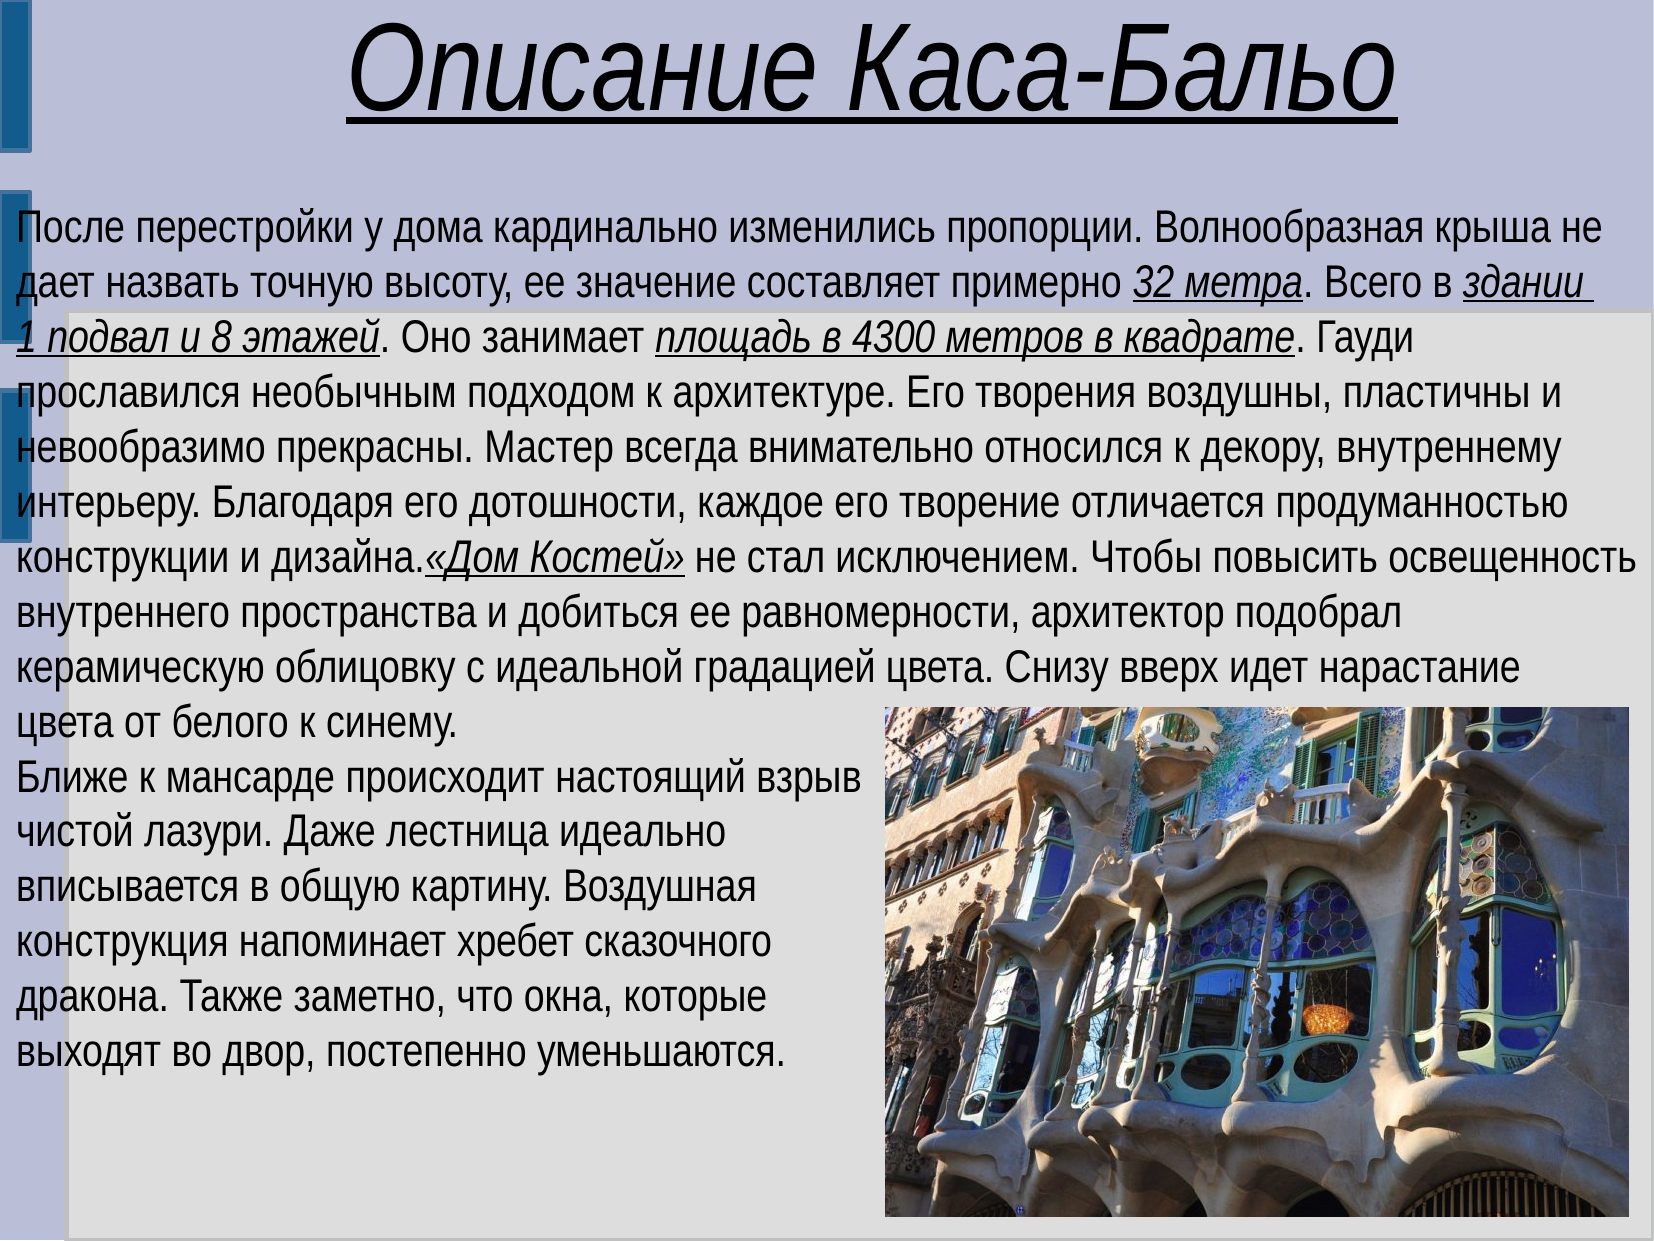

Описание Каса-Бальо
После перестройки у дома кардинально изменились пропорции. Волнообразная крыша не
дает назвать точную высоту, ее значение составляет примерно 32 метра. Всего в здании
1 подвал и 8 этажей. Оно занимает площадь в 4300 метров в квадрате. Гауди
прославился необычным подходом к архитектуре. Его творения воздушны, пластичны и
невообразимо прекрасны. Мастер всегда внимательно относился к декору, внутреннему
интерьеру. Благодаря его дотошности, каждое его творение отличается продуманностью
конструкции и дизайна.«Дом Костей» не стал исключением. Чтобы повысить освещенность
внутреннего пространства и добиться ее равномерности, архитектор подобрал
керамическую облицовку с идеальной градацией цвета. Снизу вверх идет нарастание
цвета от белого к синему.
Ближе к мансарде происходит настоящий взрыв
чистой лазури. Даже лестница идеально
вписывается в общую картину. Воздушная
конструкция напоминает хребет сказочного
дракона. Также заметно, что окна, которые
выходят во двор, постепенно уменьшаются.